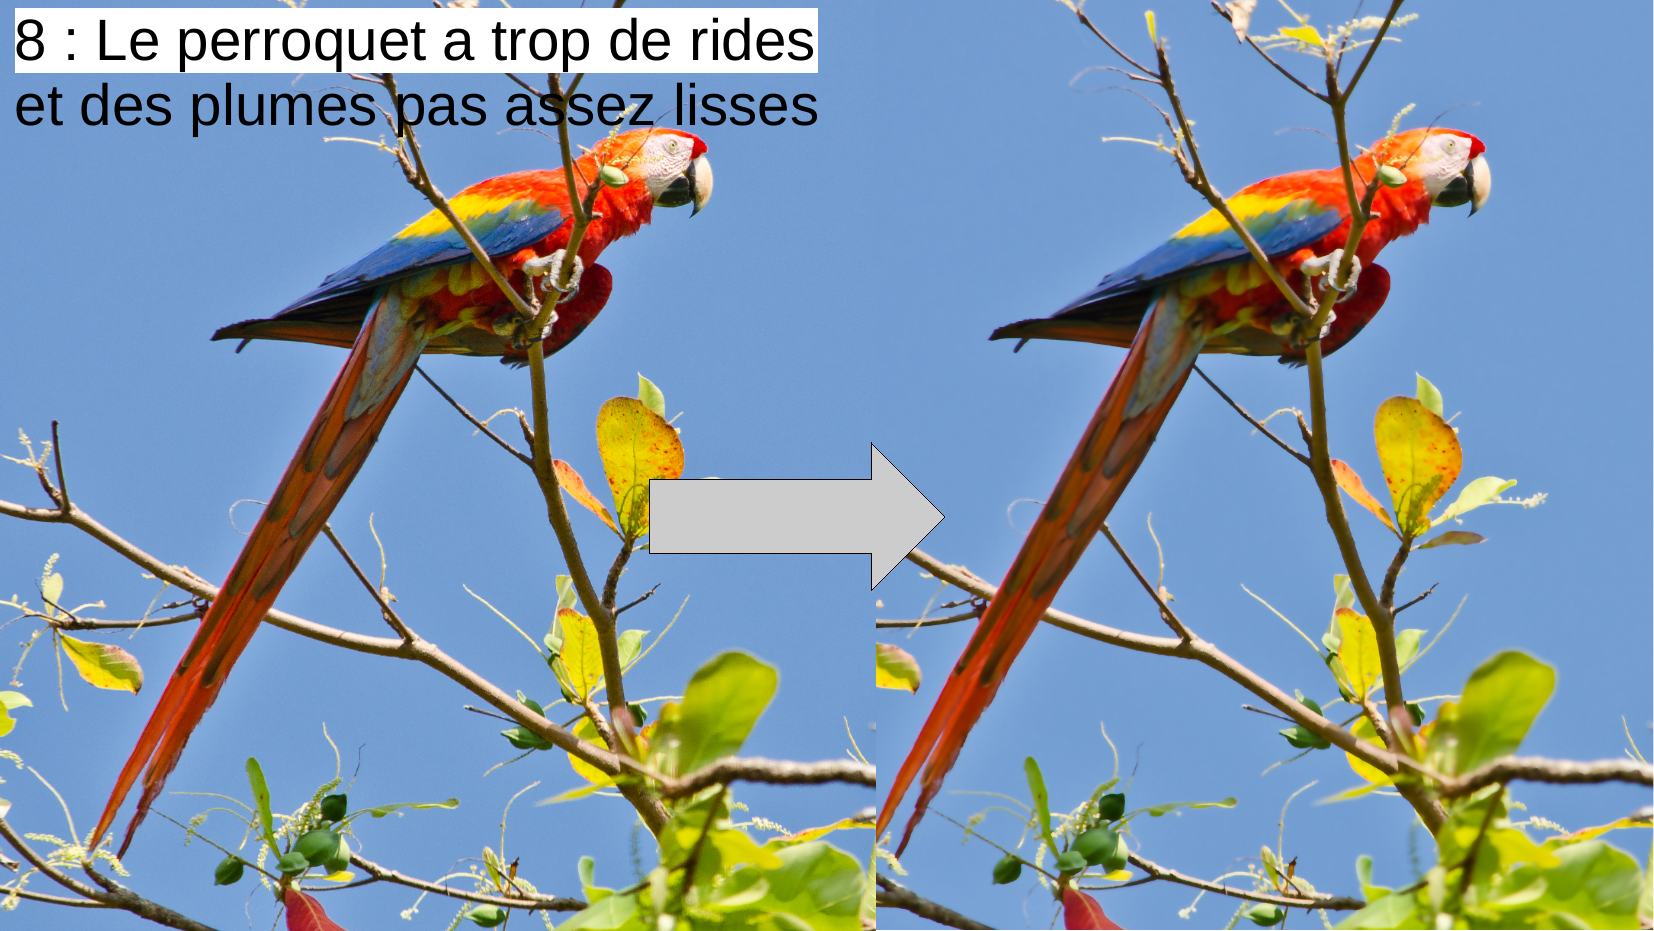

8 : Le perroquet a trop de rides
et des plumes pas assez lisses